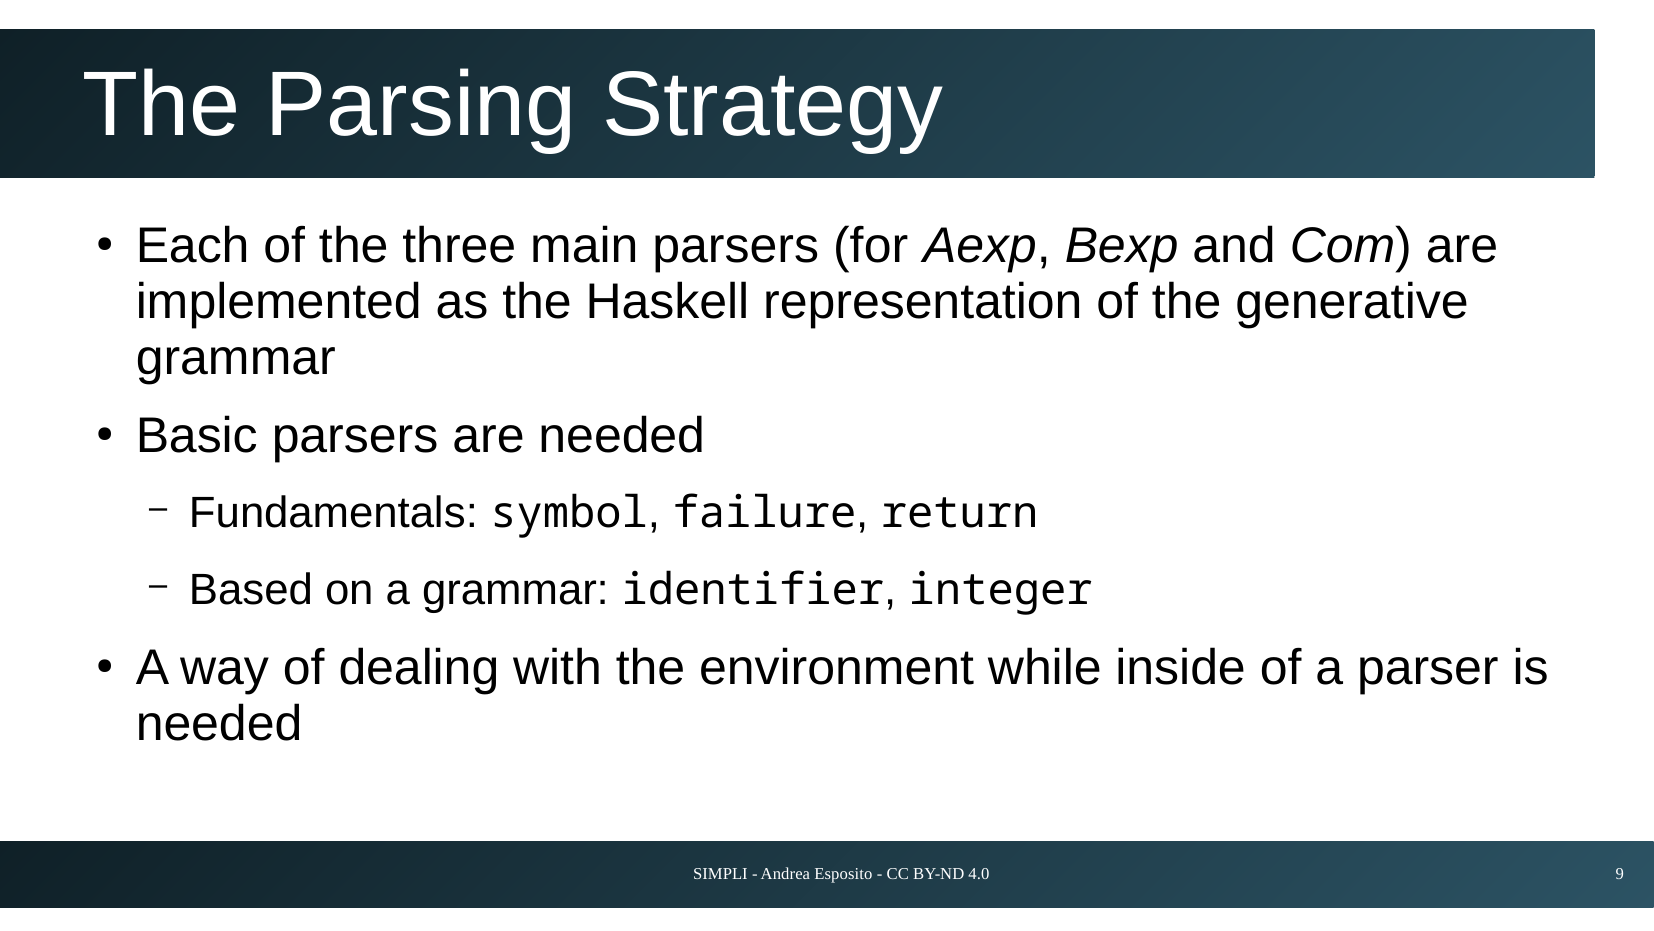

# The Parsing Strategy
Each of the three main parsers (for Aexp, Bexp and Com) are implemented as the Haskell representation of the generative grammar
Basic parsers are needed
Fundamentals: symbol, failure, return
Based on a grammar: identifier, integer
A way of dealing with the environment while inside of a parser is needed
SIMPLI - Andrea Esposito - CC BY-ND 4.0
9